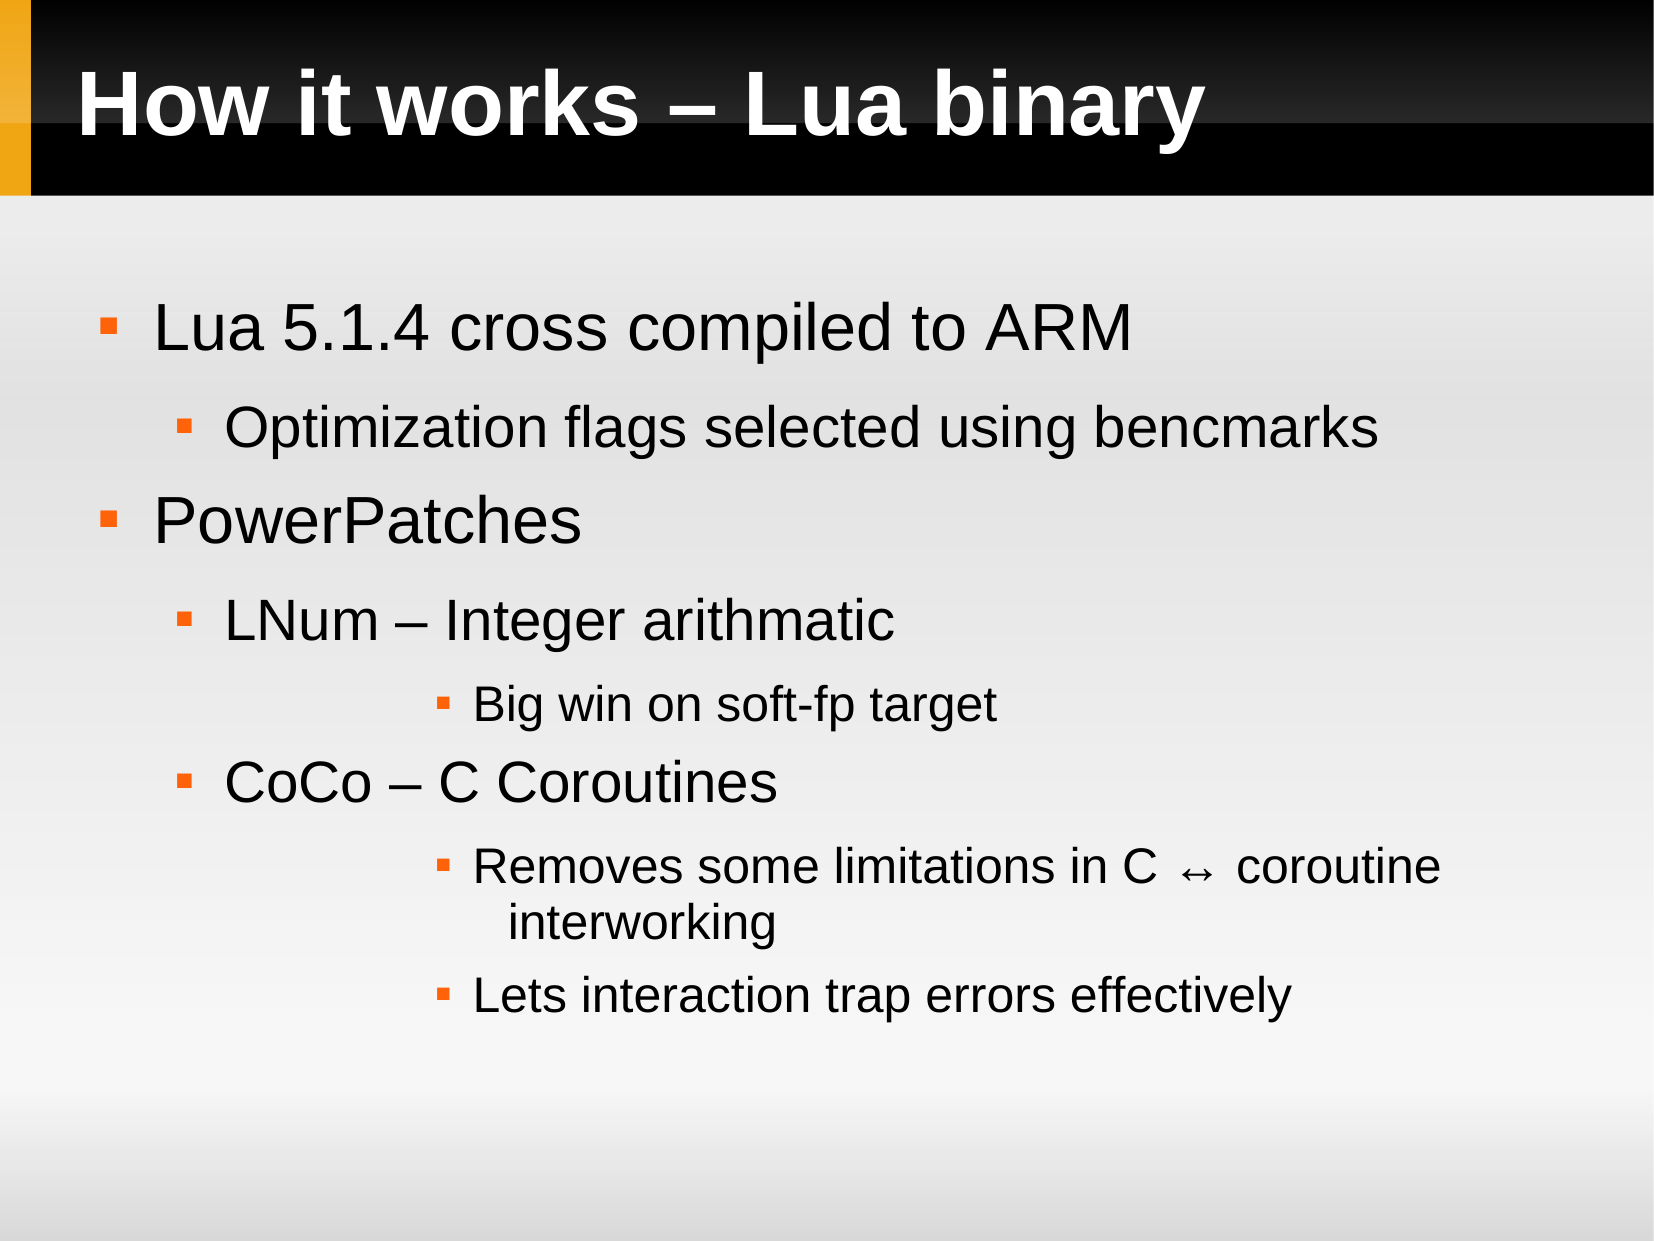

# How it works – Lua binary
Lua 5.1.4 cross compiled to ARM
Optimization flags selected using bencmarks
PowerPatches
LNum – Integer arithmatic
Big win on soft-fp target
CoCo – C Coroutines
Removes some limitations in C ↔ coroutine interworking
Lets interaction trap errors effectively